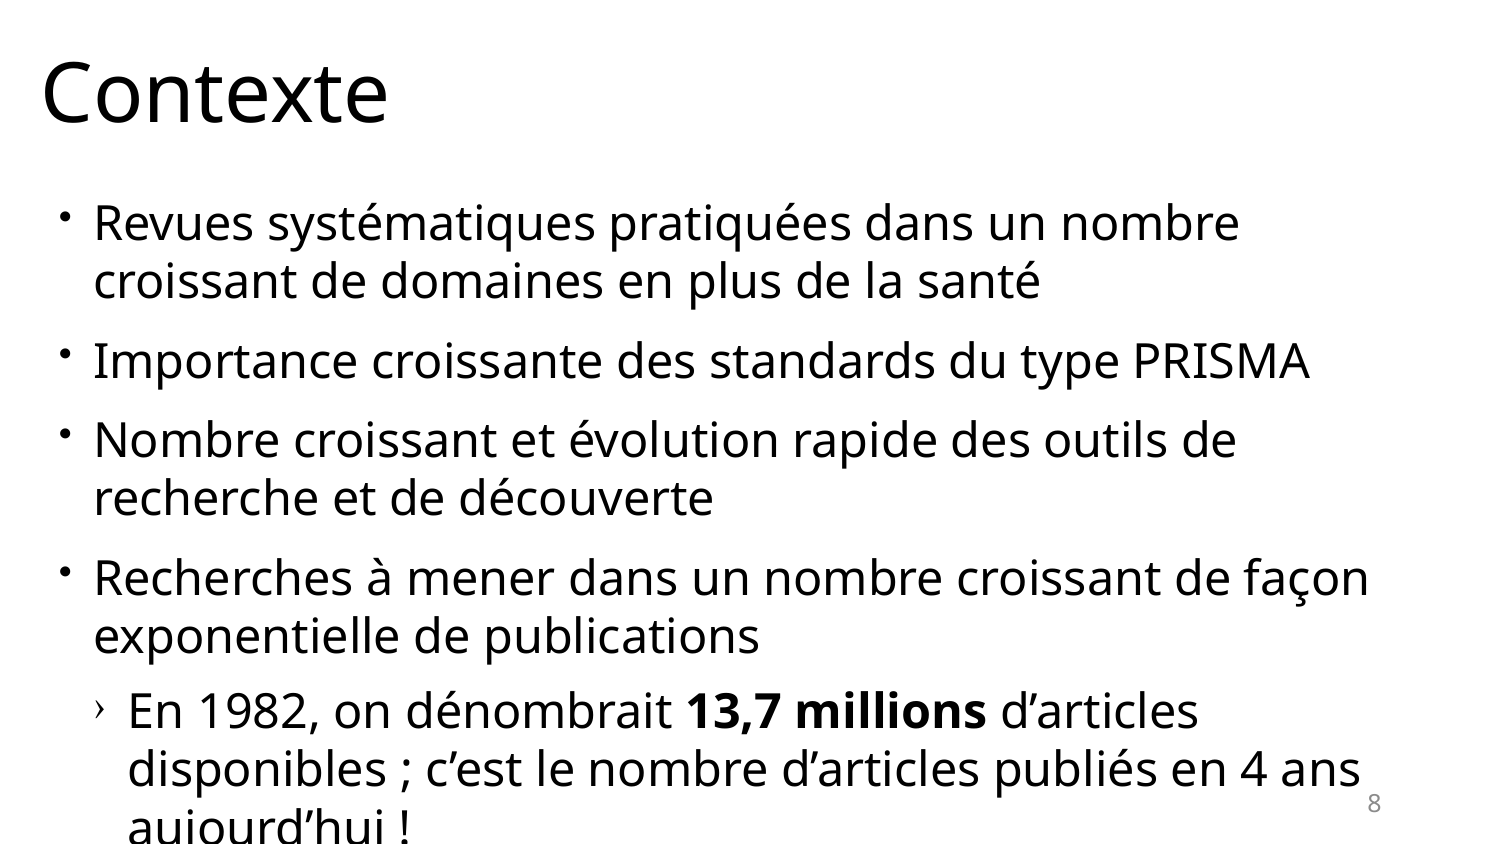

# Contexte
Revues systématiques pratiquées dans un nombre croissant de domaines en plus de la santé
Importance croissante des standards du type PRISMA
Nombre croissant et évolution rapide des outils de recherche et de découverte
Recherches à mener dans un nombre croissant de façon exponentielle de publications
En 1982, on dénombrait 13,7 millions d’articles disponibles ; c’est le nombre d’articles publiés en 4 ans aujourd’hui !
8